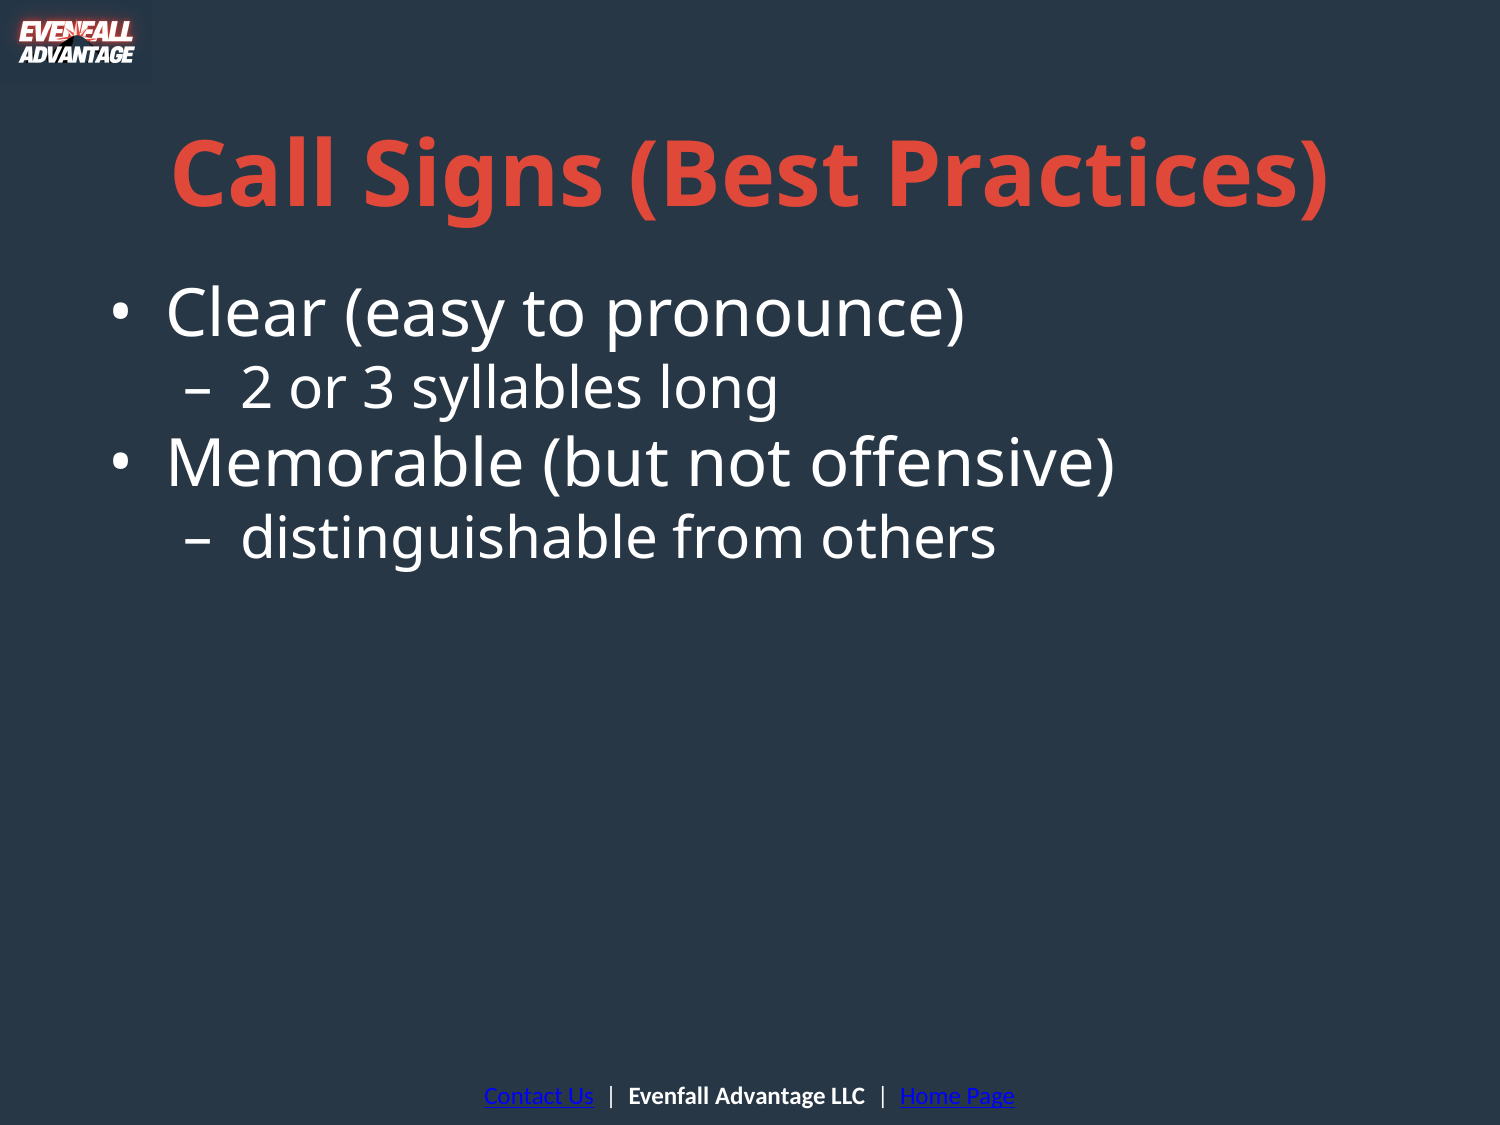

# Call Signs (Best Practices)
Clear (easy to pronounce)
2 or 3 syllables long
Memorable (but not offensive)
distinguishable from others